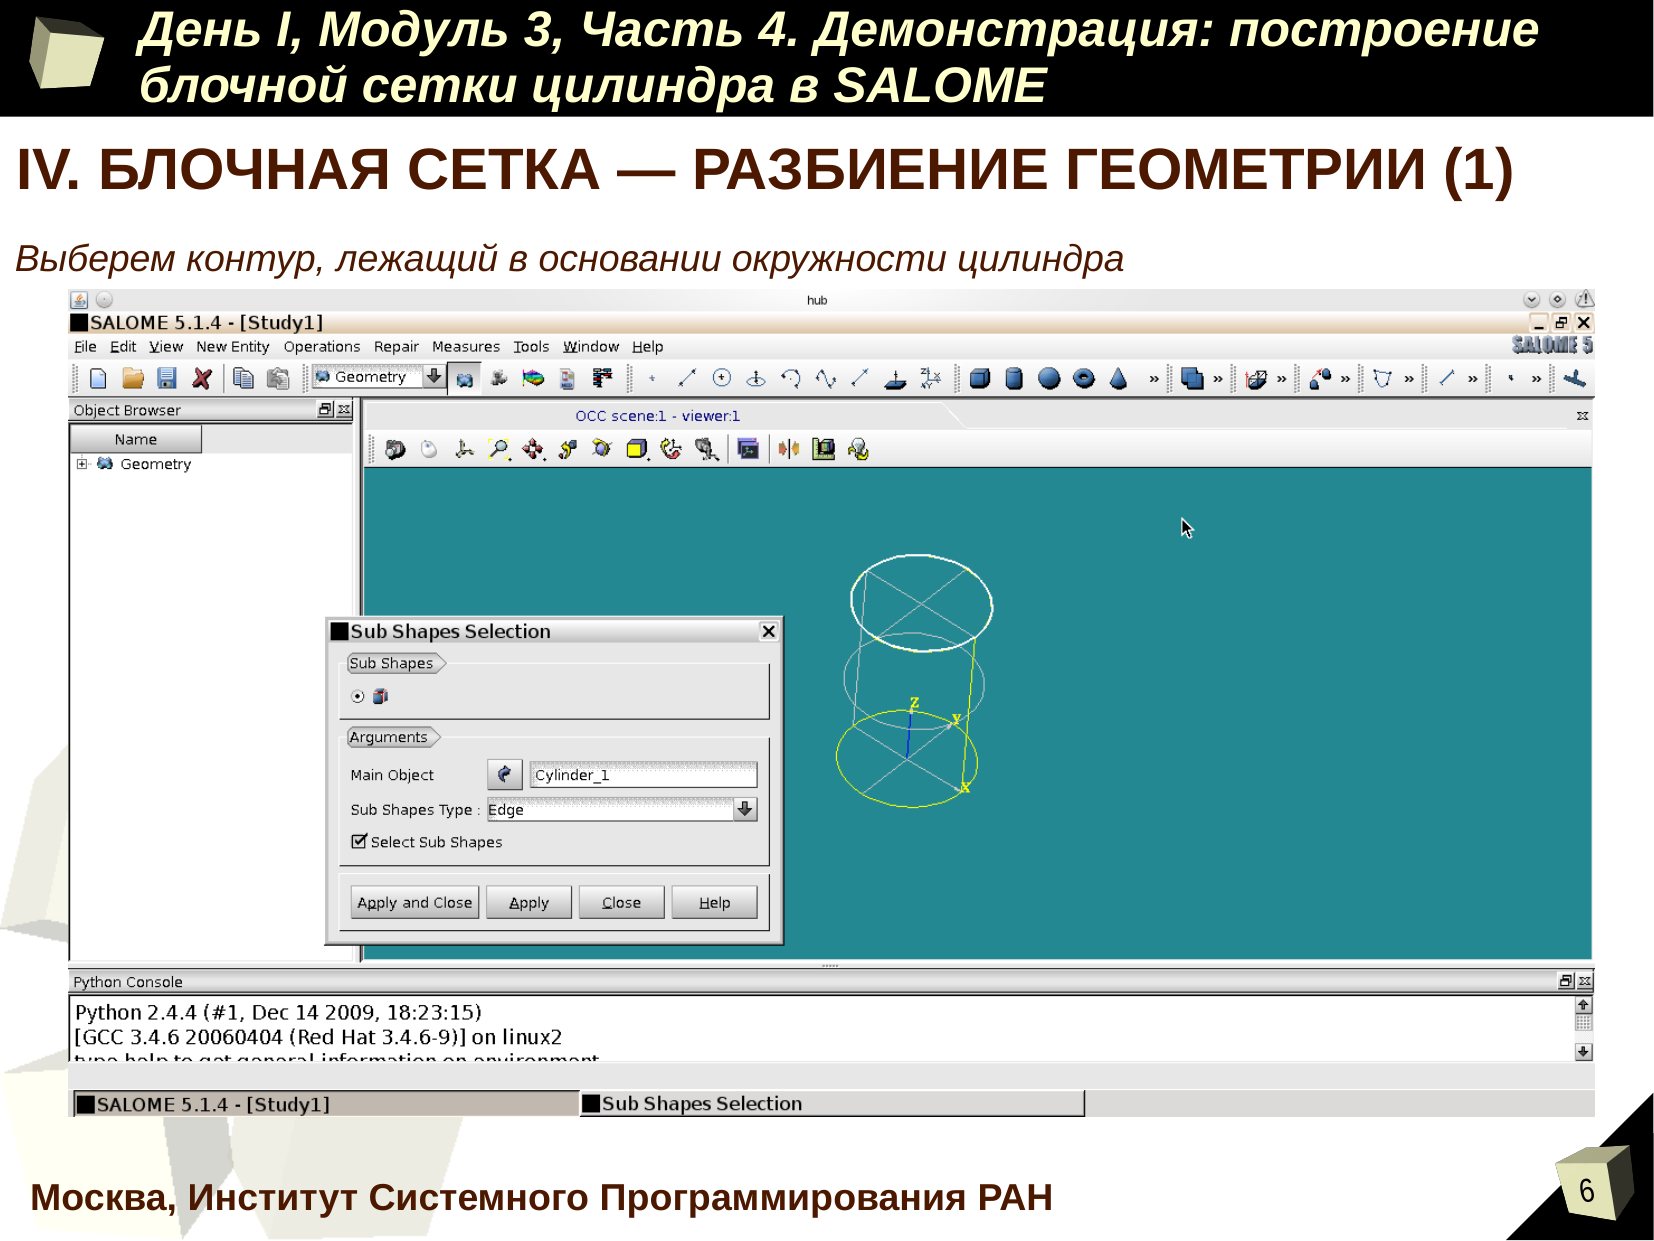

IV. БЛОЧНАЯ СЕТКА — РАЗБИЕНИЕ ГЕОМЕТРИИ (1)
Выберем контур, лежащий в основании окружности цилиндра